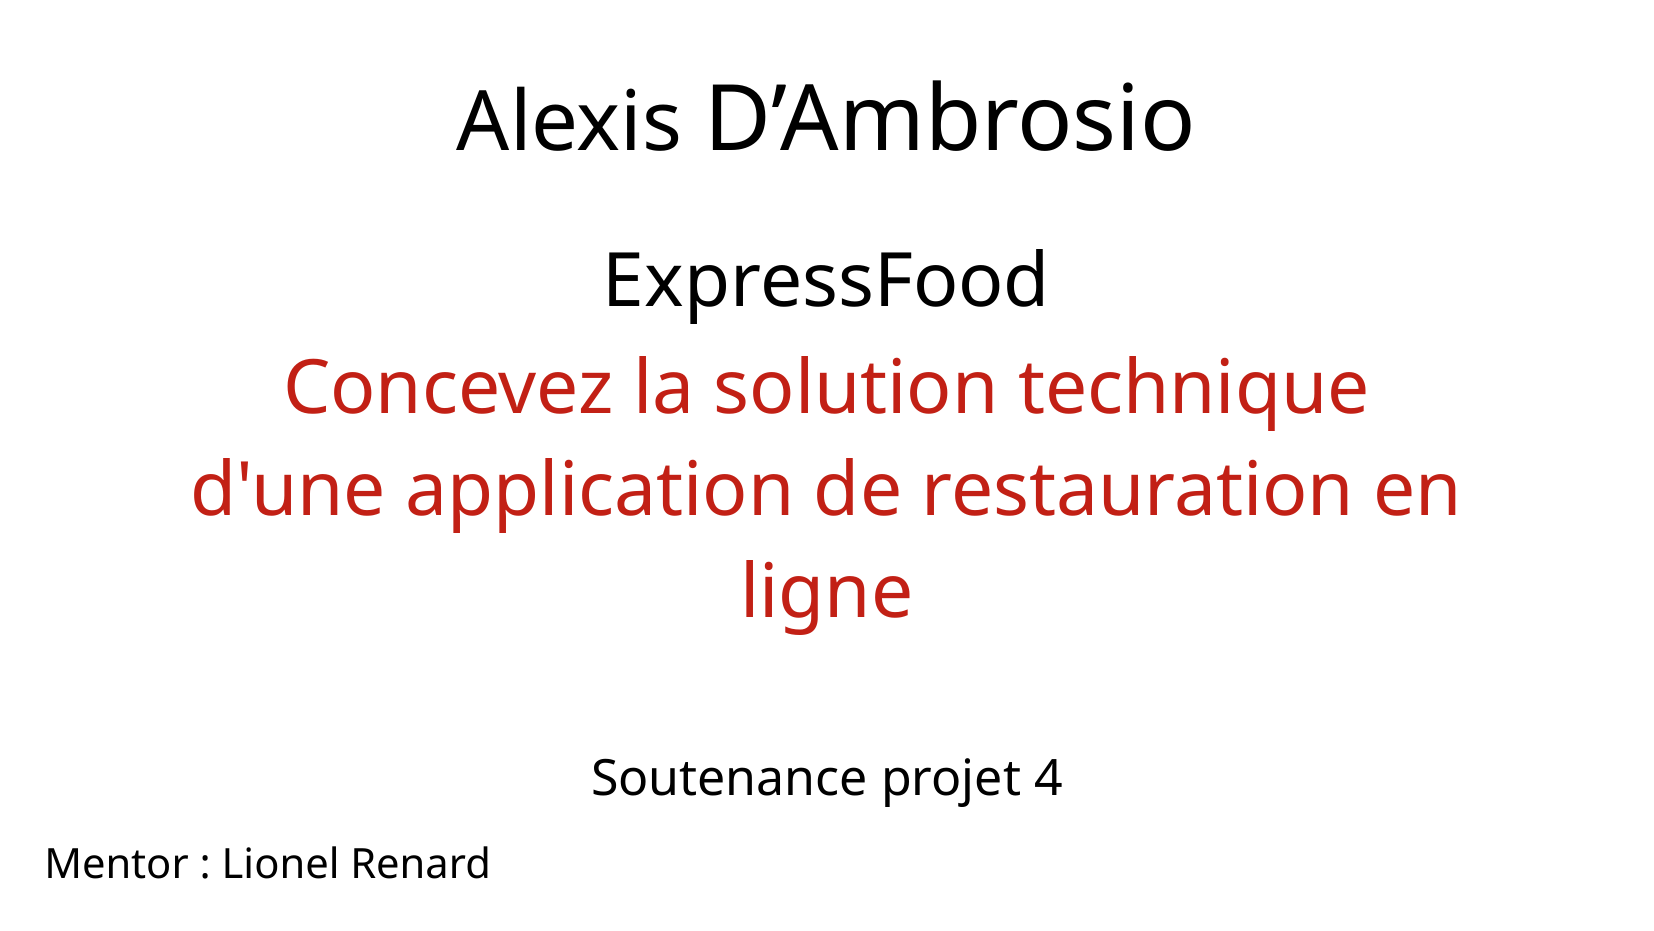

# Alexis D’Ambrosio
ExpressFood
Concevez la solution technique d'une application de restauration en ligne
Soutenance projet 4
Mentor : Lionel Renard